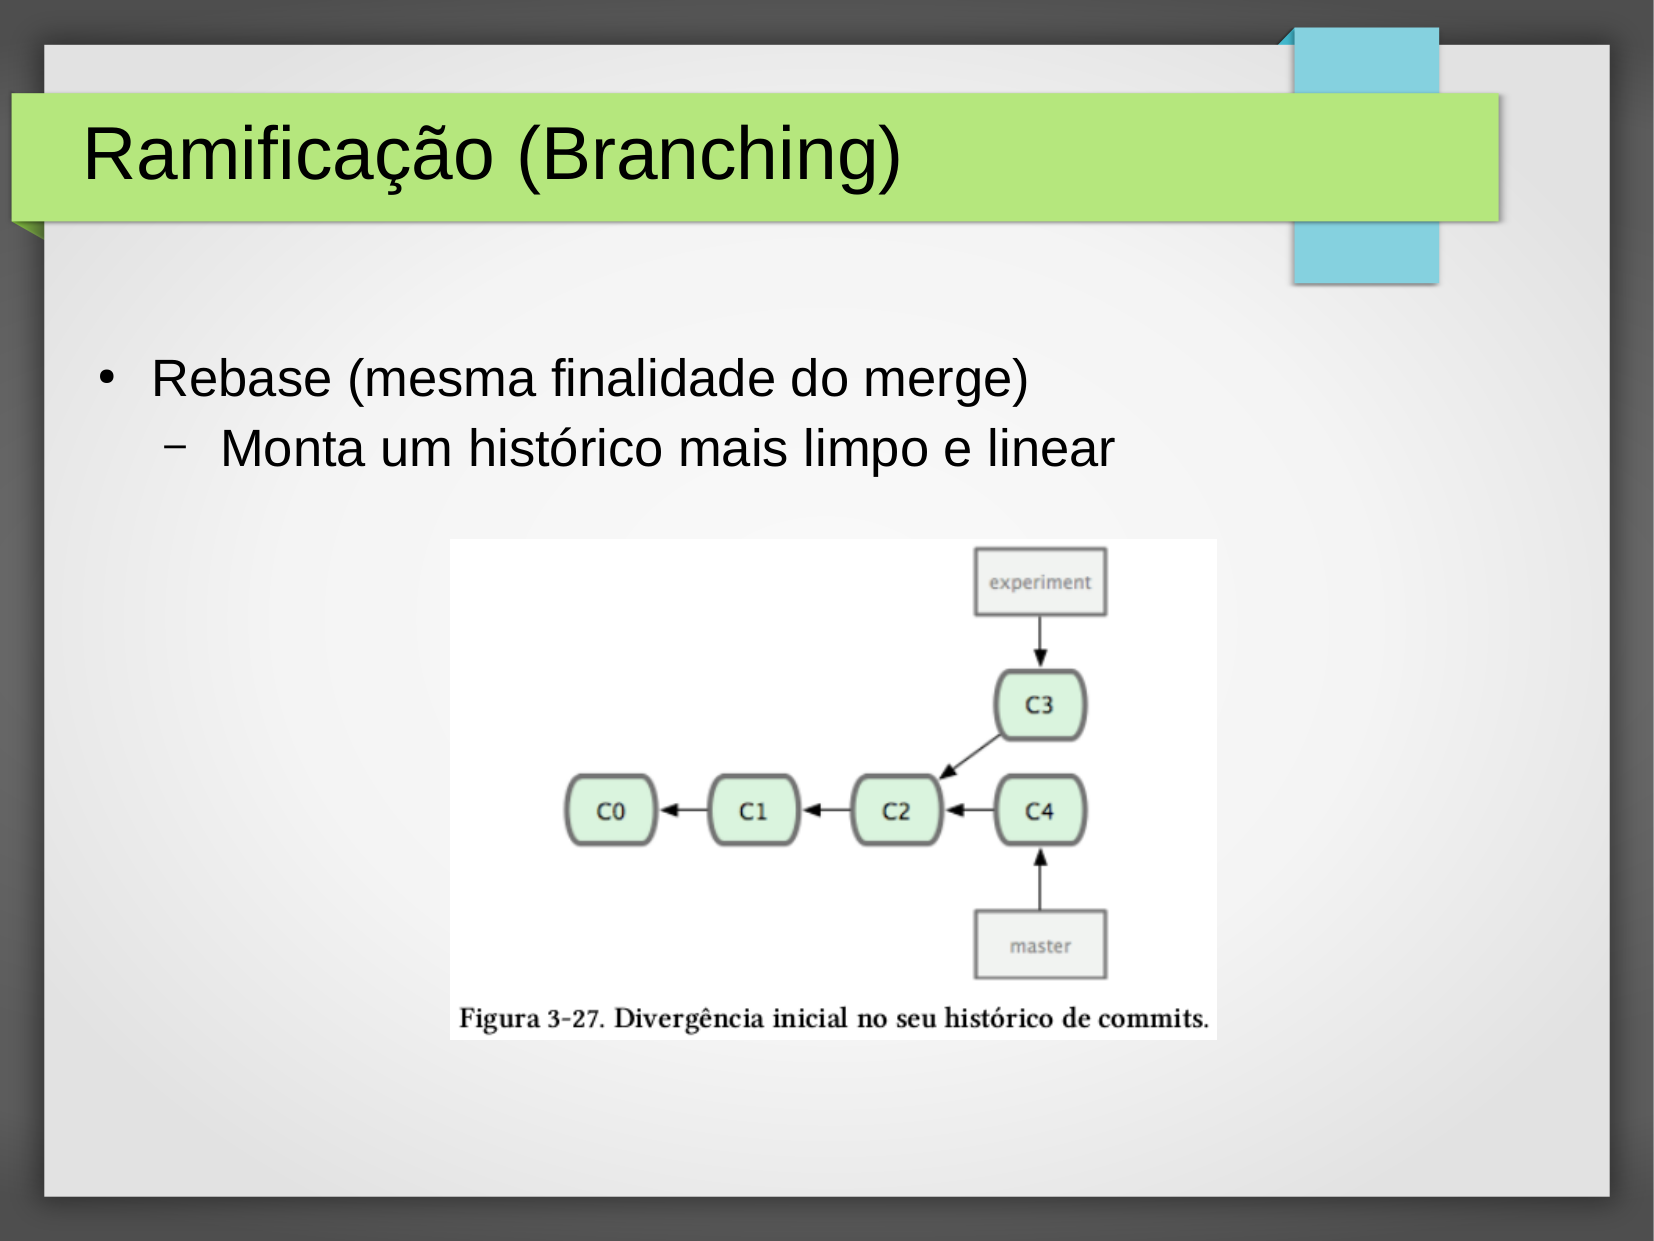

# Ramificação (Branching)
Rebase (mesma finalidade do merge)
Monta um histórico mais limpo e linear